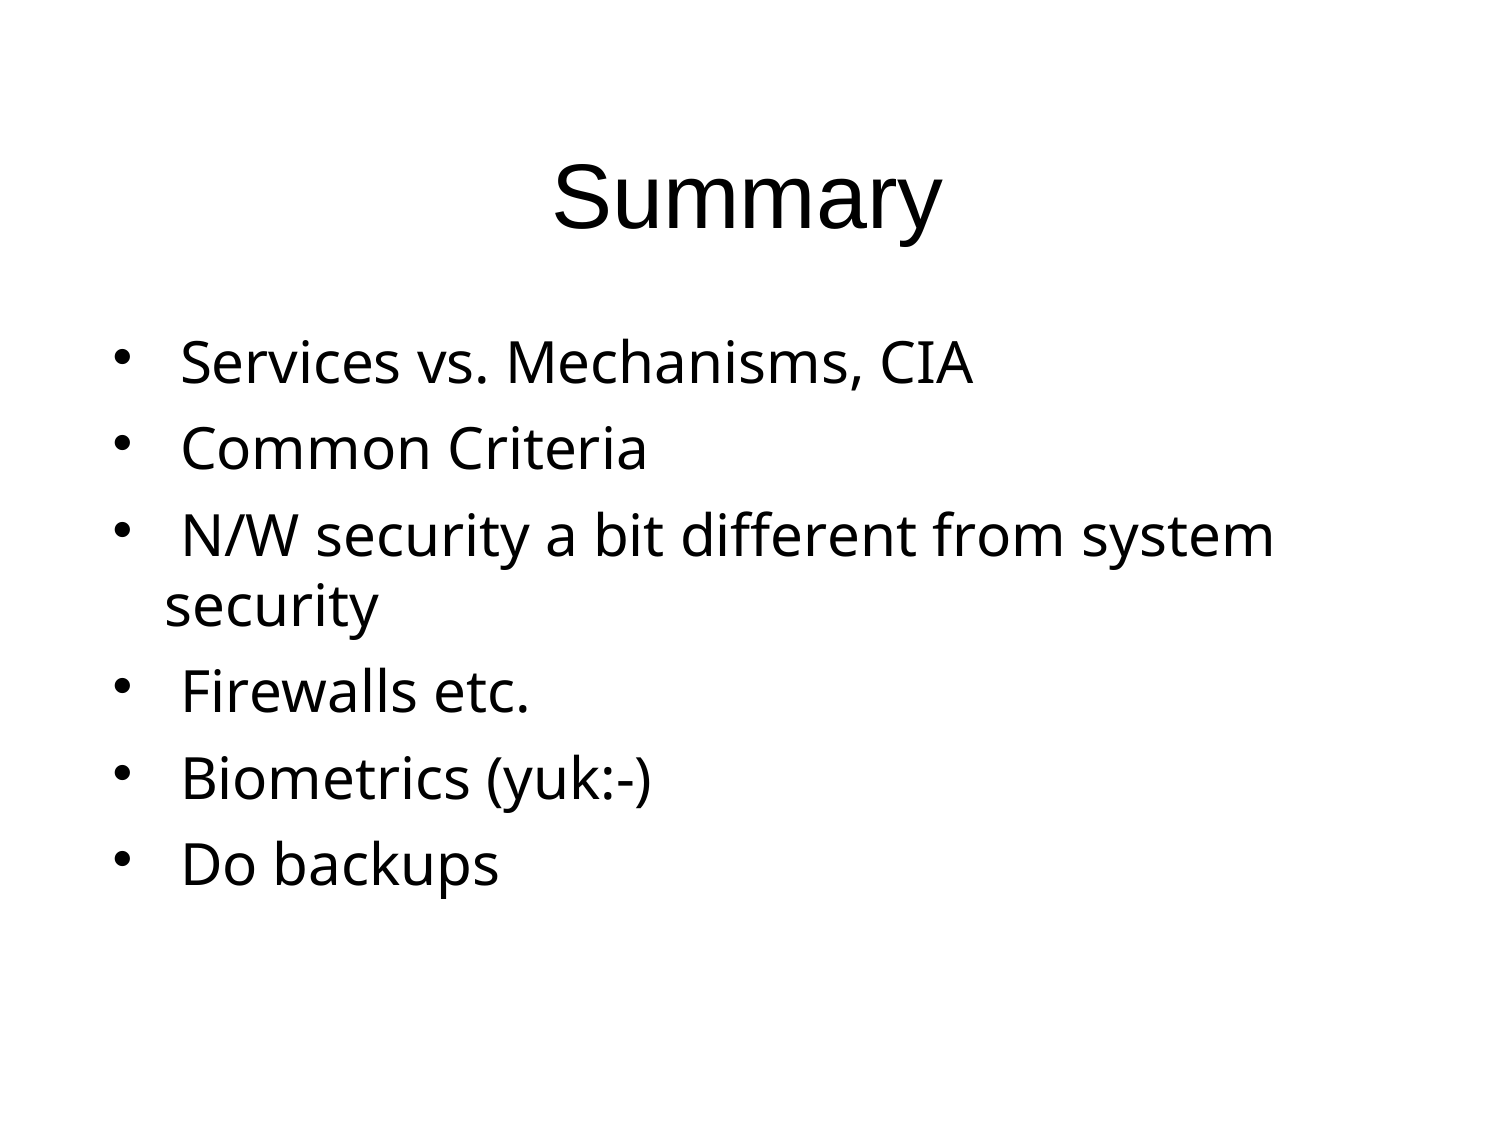

# Summary
 Services vs. Mechanisms, CIA
 Common Criteria
 N/W security a bit different from system security
 Firewalls etc.
 Biometrics (yuk:-)
 Do backups